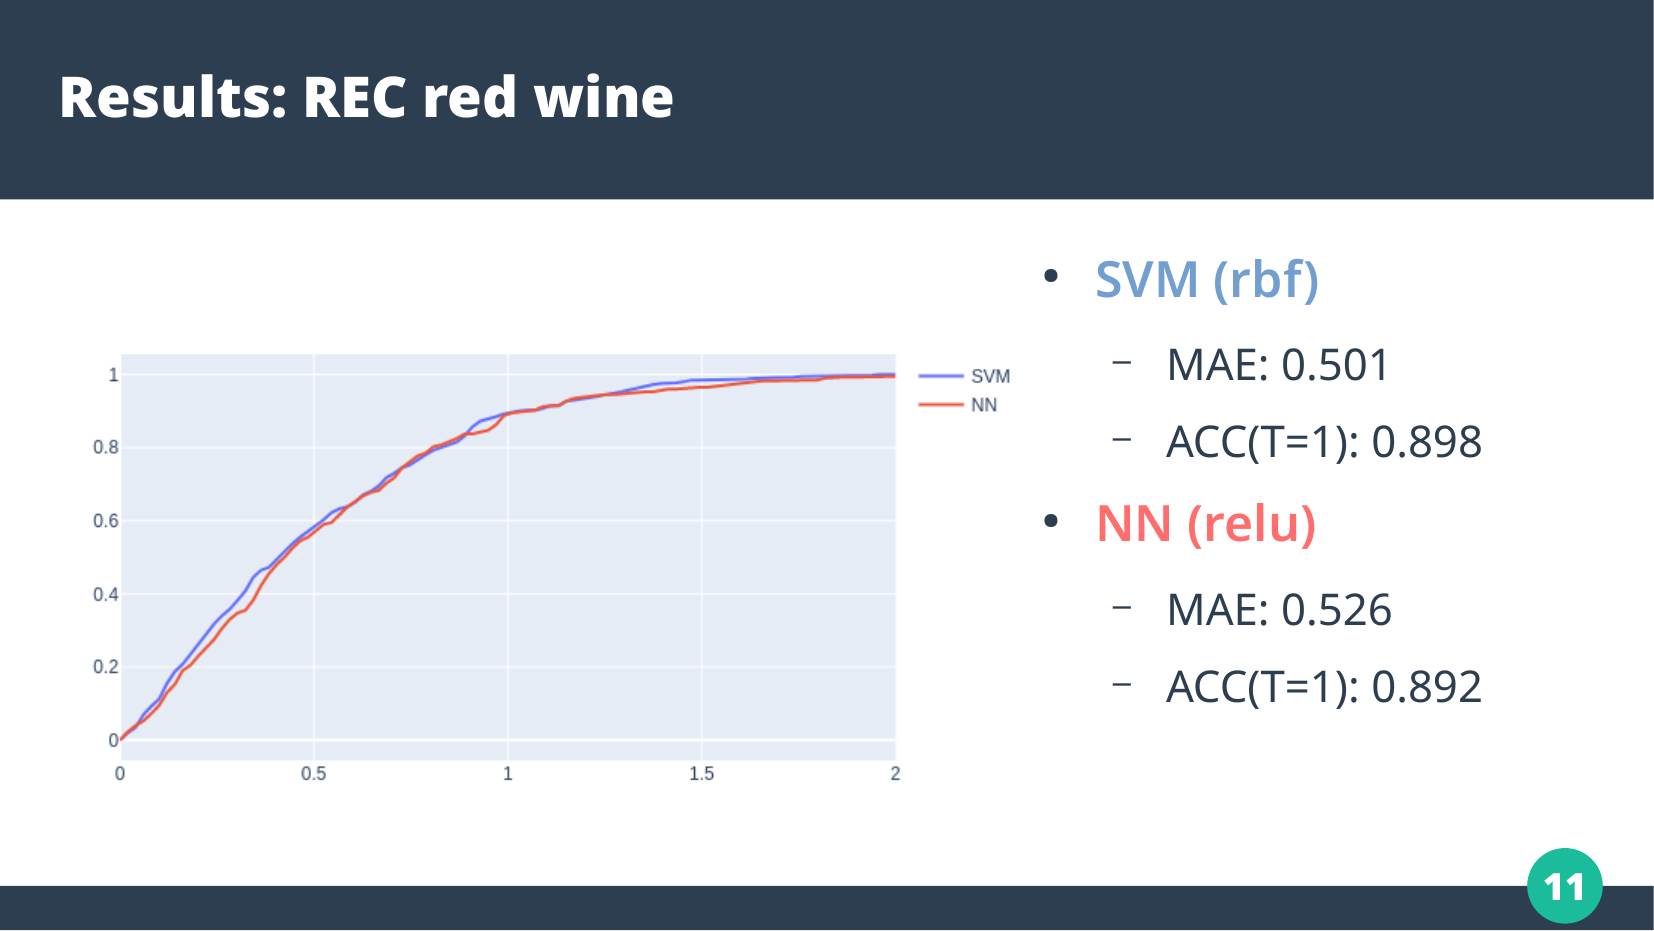

# Results: REC red wine
SVM (rbf)
MAE: 0.501
ACC(T=1): 0.898
NN (relu)
MAE: 0.526
ACC(T=1): 0.892